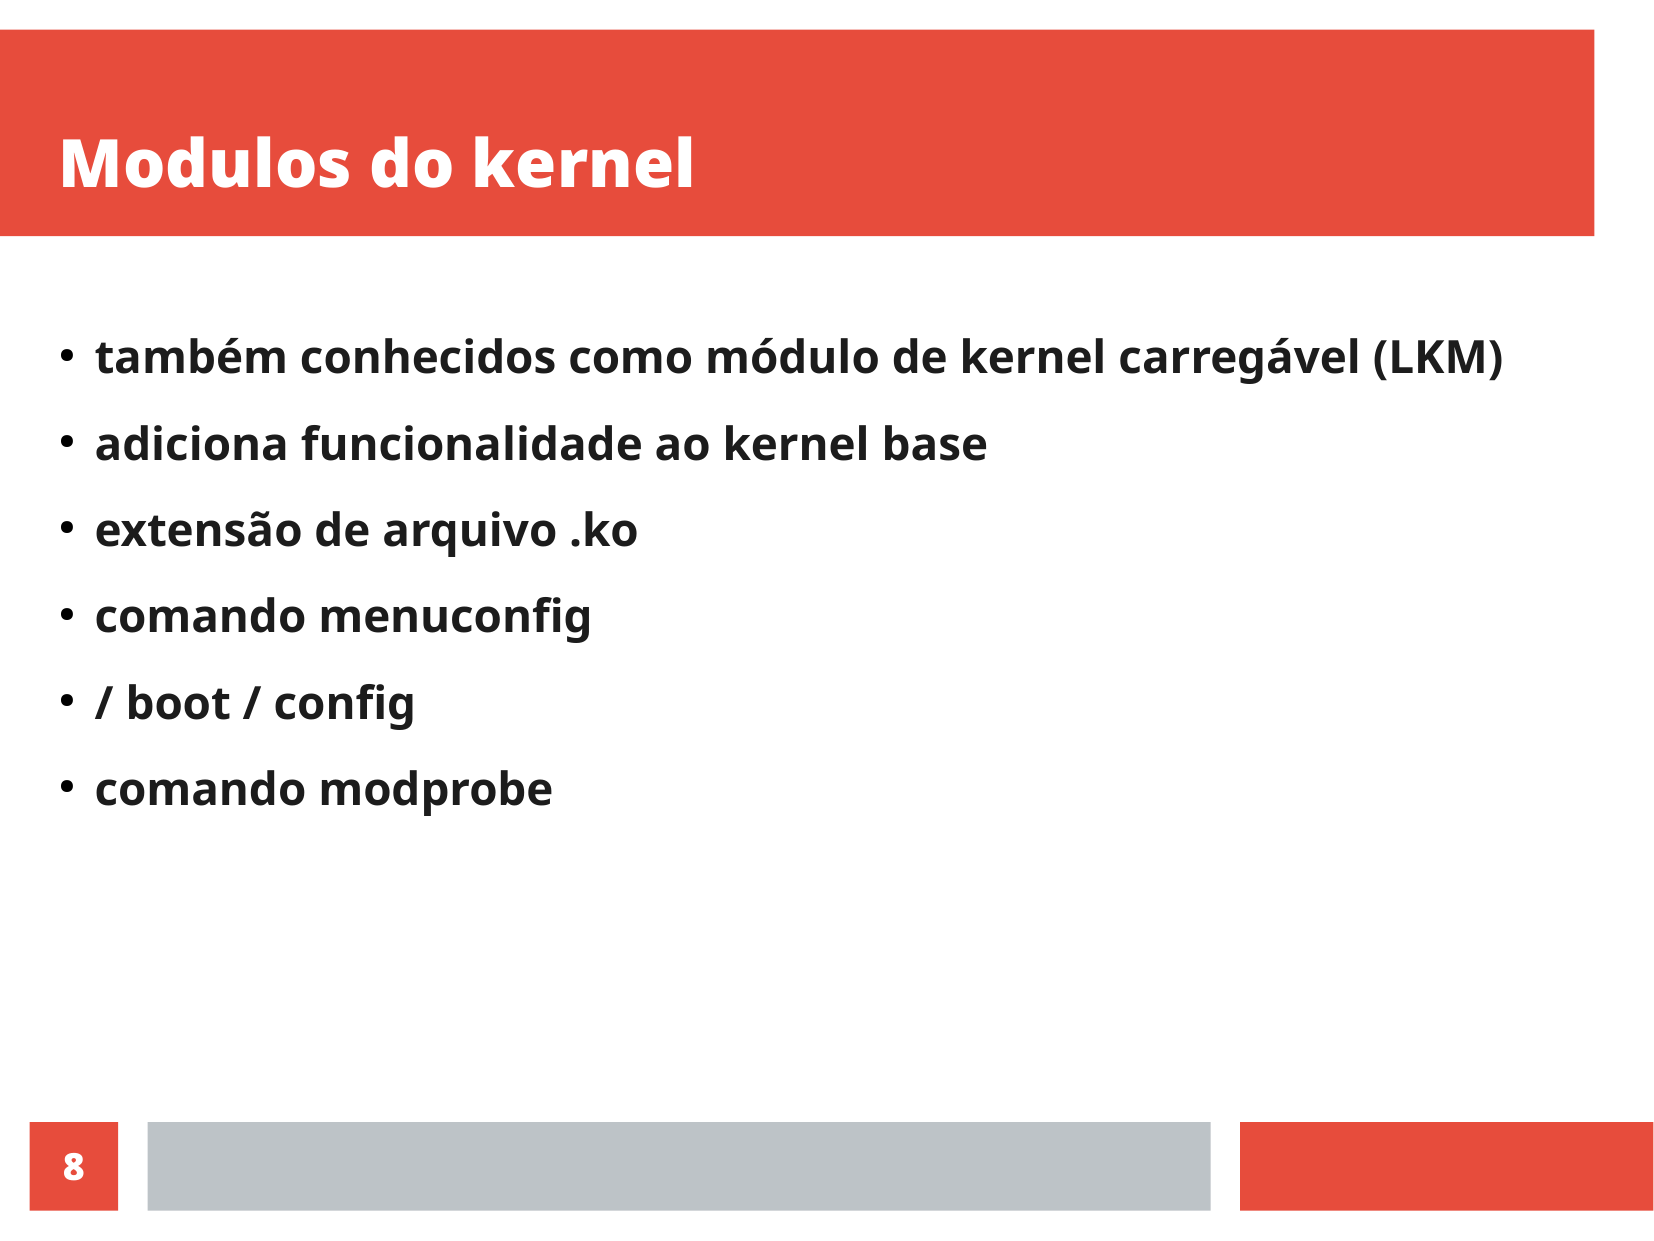

# Modulos do kernel
também conhecidos como módulo de kernel carregável (LKM)
adiciona funcionalidade ao kernel base
extensão de arquivo .ko
comando menuconfig
/ boot / config
comando modprobe
8